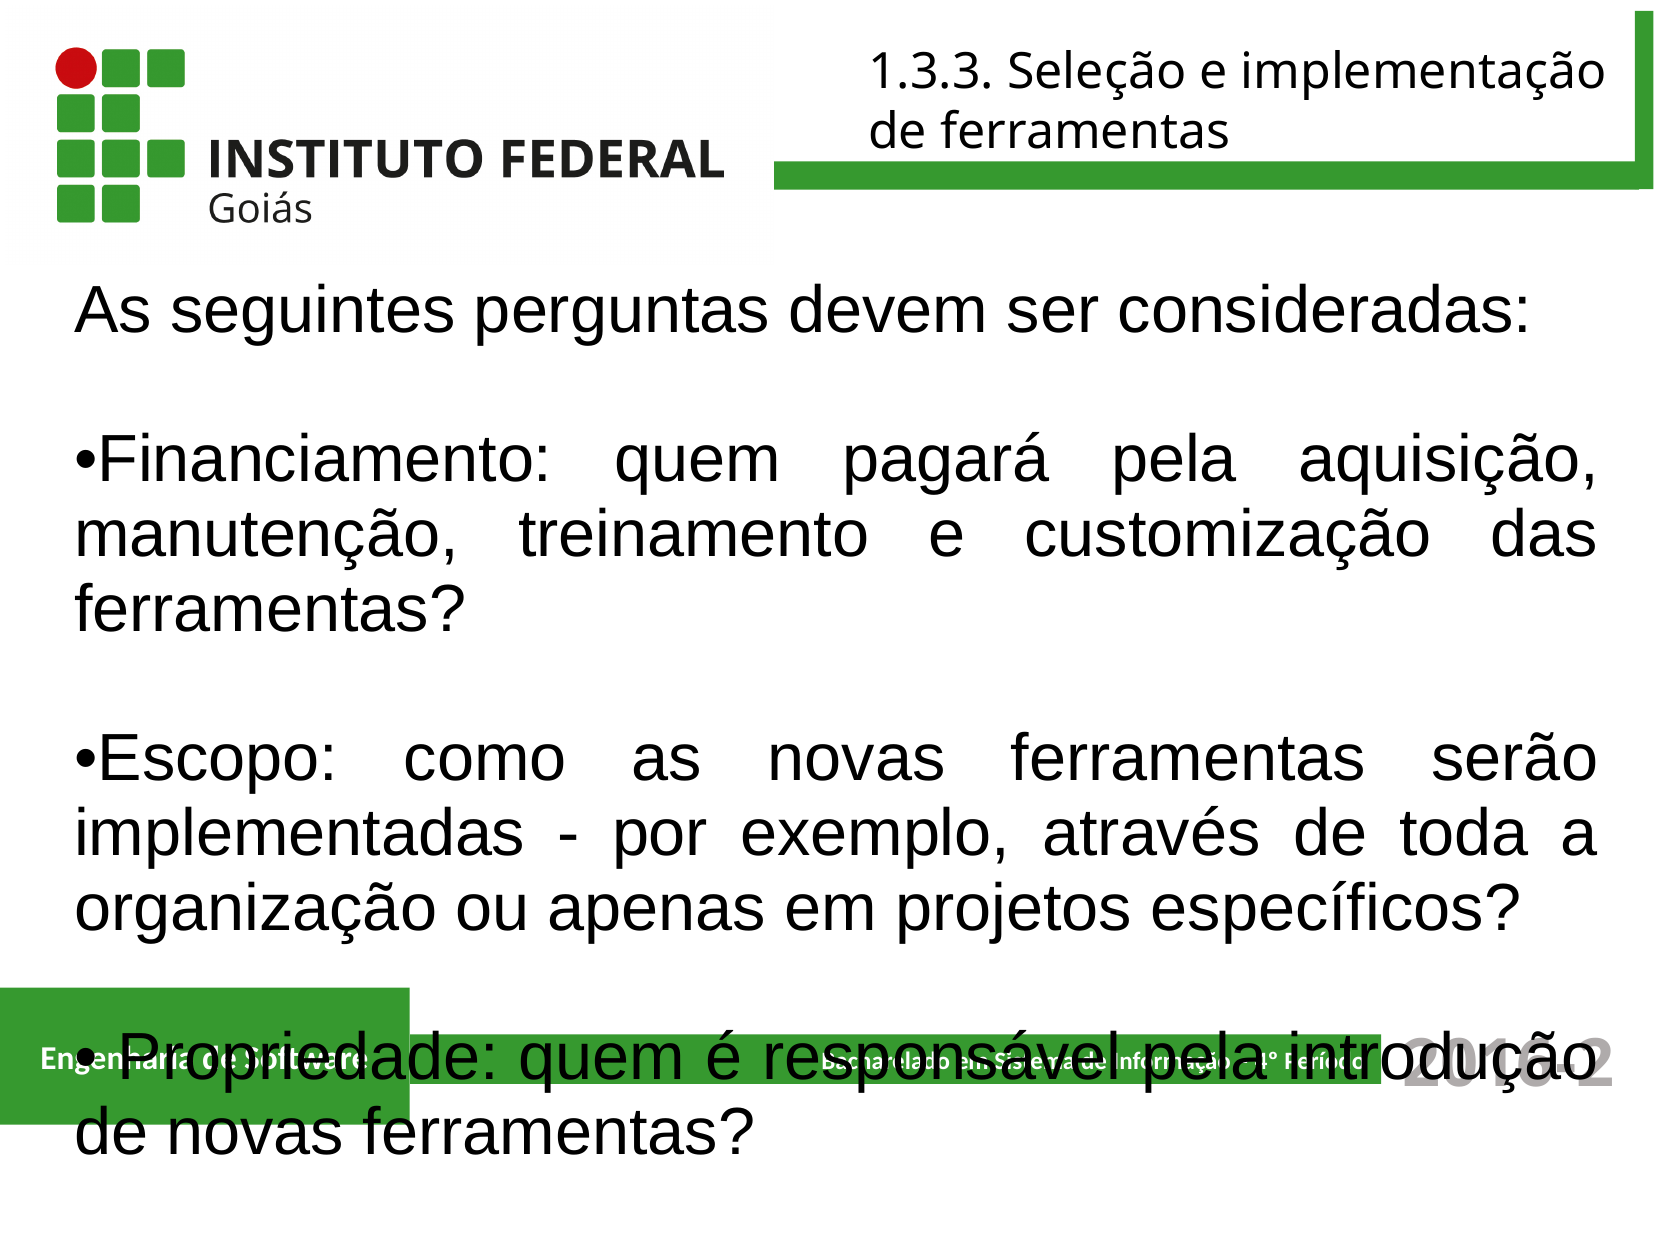

1.3.3. Seleção e implementação
de ferramentas
As seguintes perguntas devem ser consideradas:
•Financiamento: quem pagará pela aquisição, manutenção, treinamento e customização das ferramentas?
•Escopo: como as novas ferramentas serão implementadas - por exemplo, através de toda a organização ou apenas em projetos específicos?
• Propriedade: quem é responsável pela introdução de novas ferramentas?
• Futuro: qual é o plano para o uso das ferramentas no futuro?
• Mudança: quão adaptáveis ​​são as ferramentas?
• Ramificação e fusão: as capacidades das ferramentas são compatíveis com as estratégias de ramificação e fusão planejadas?
• Integração: as diversas ferramentas SCM se integram entre si? Com outras ferramentas em uso na organização?
• Migração: o repositório mantido pela ferramenta de controle de versão pode ser portado para outra ferramenta de controle de versão enquanto mantém o histórico completo dos itens de configuração que ele contém?
Engenharia de Software
2016-2
Bacharelado em Sistema de Informação – 4º Período